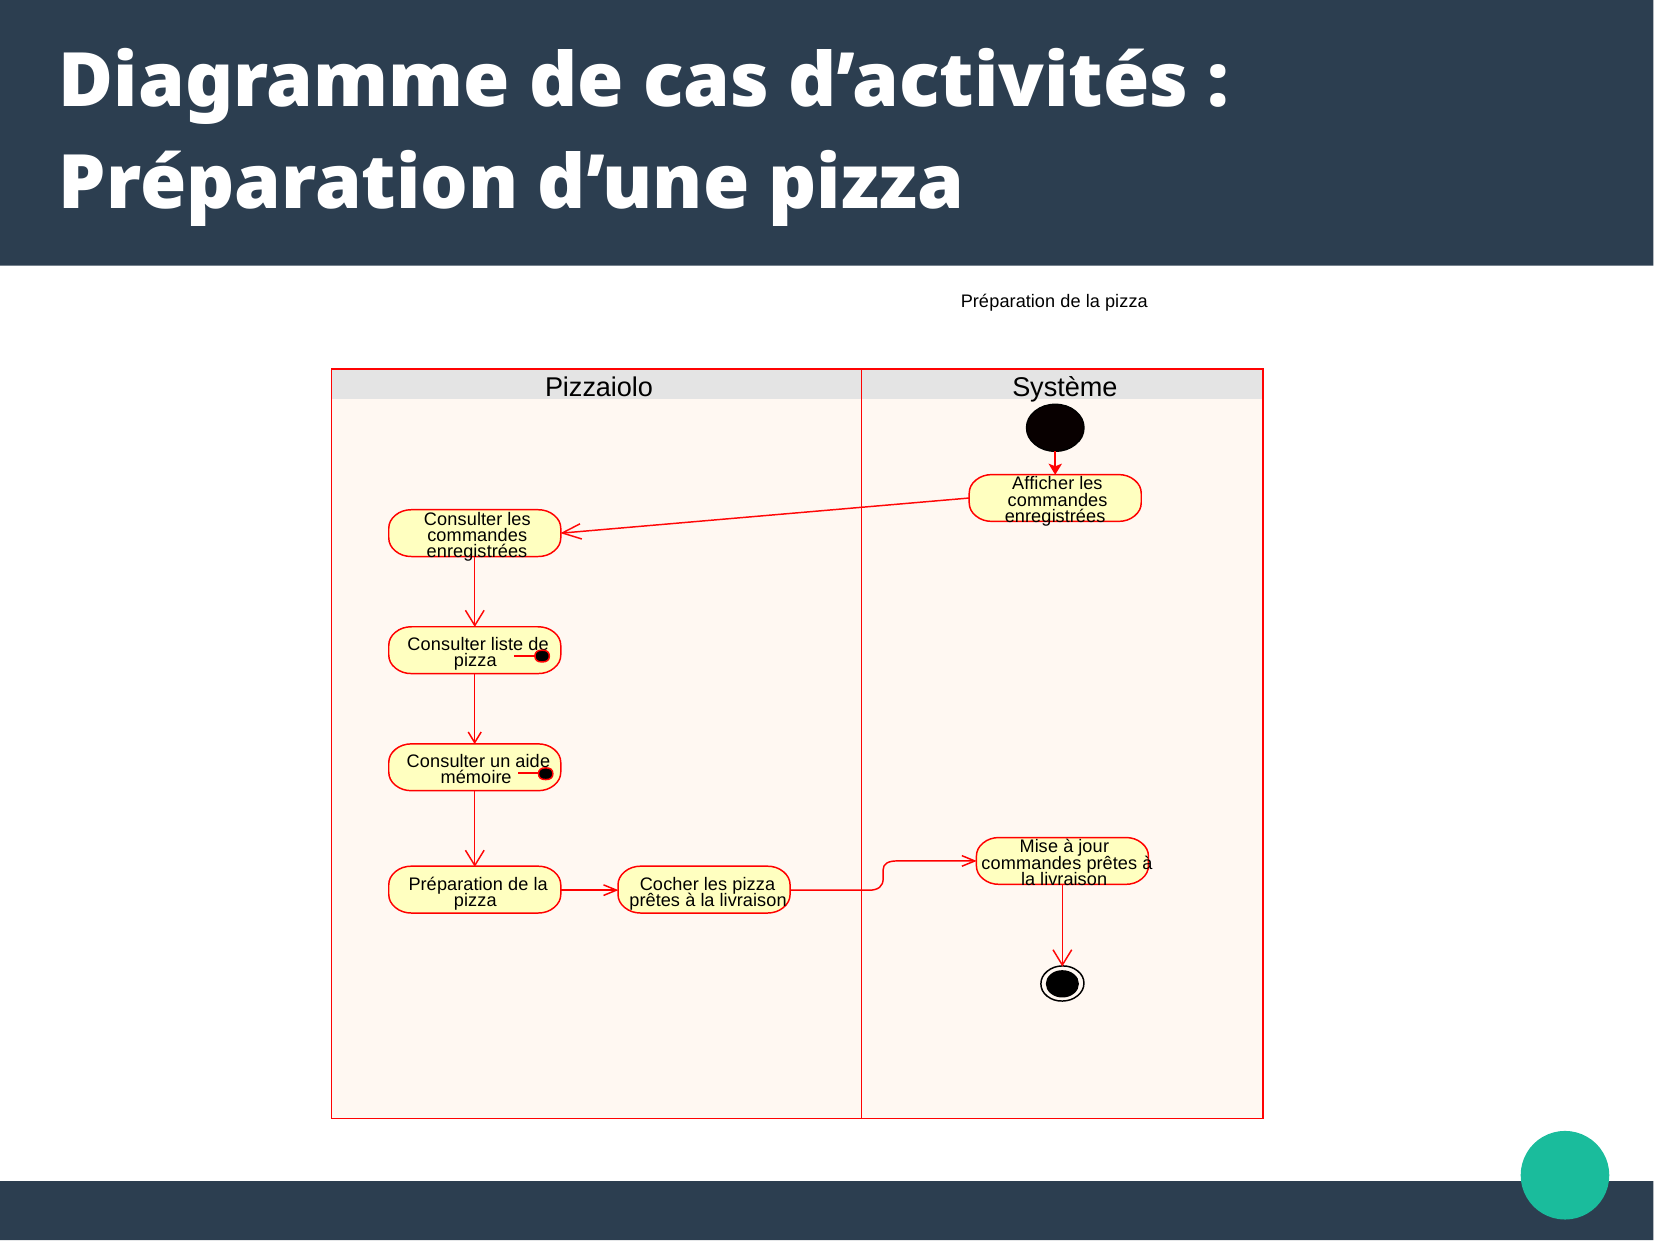

# Diagramme de cas d’activités : Préparation d’une pizza
Préparation de la pizza
Pizzaiolo
Système
Afﬁcher les
commandes
enregistrées
Consulter les
commandes
enregistrées
Consulter liste de
pizza
Consulter un aide
mémoire
Mise à jour
commandes prêtes à
la livraison
Préparation de la
Cocher les pizza
pizza
prêtes à la livraison